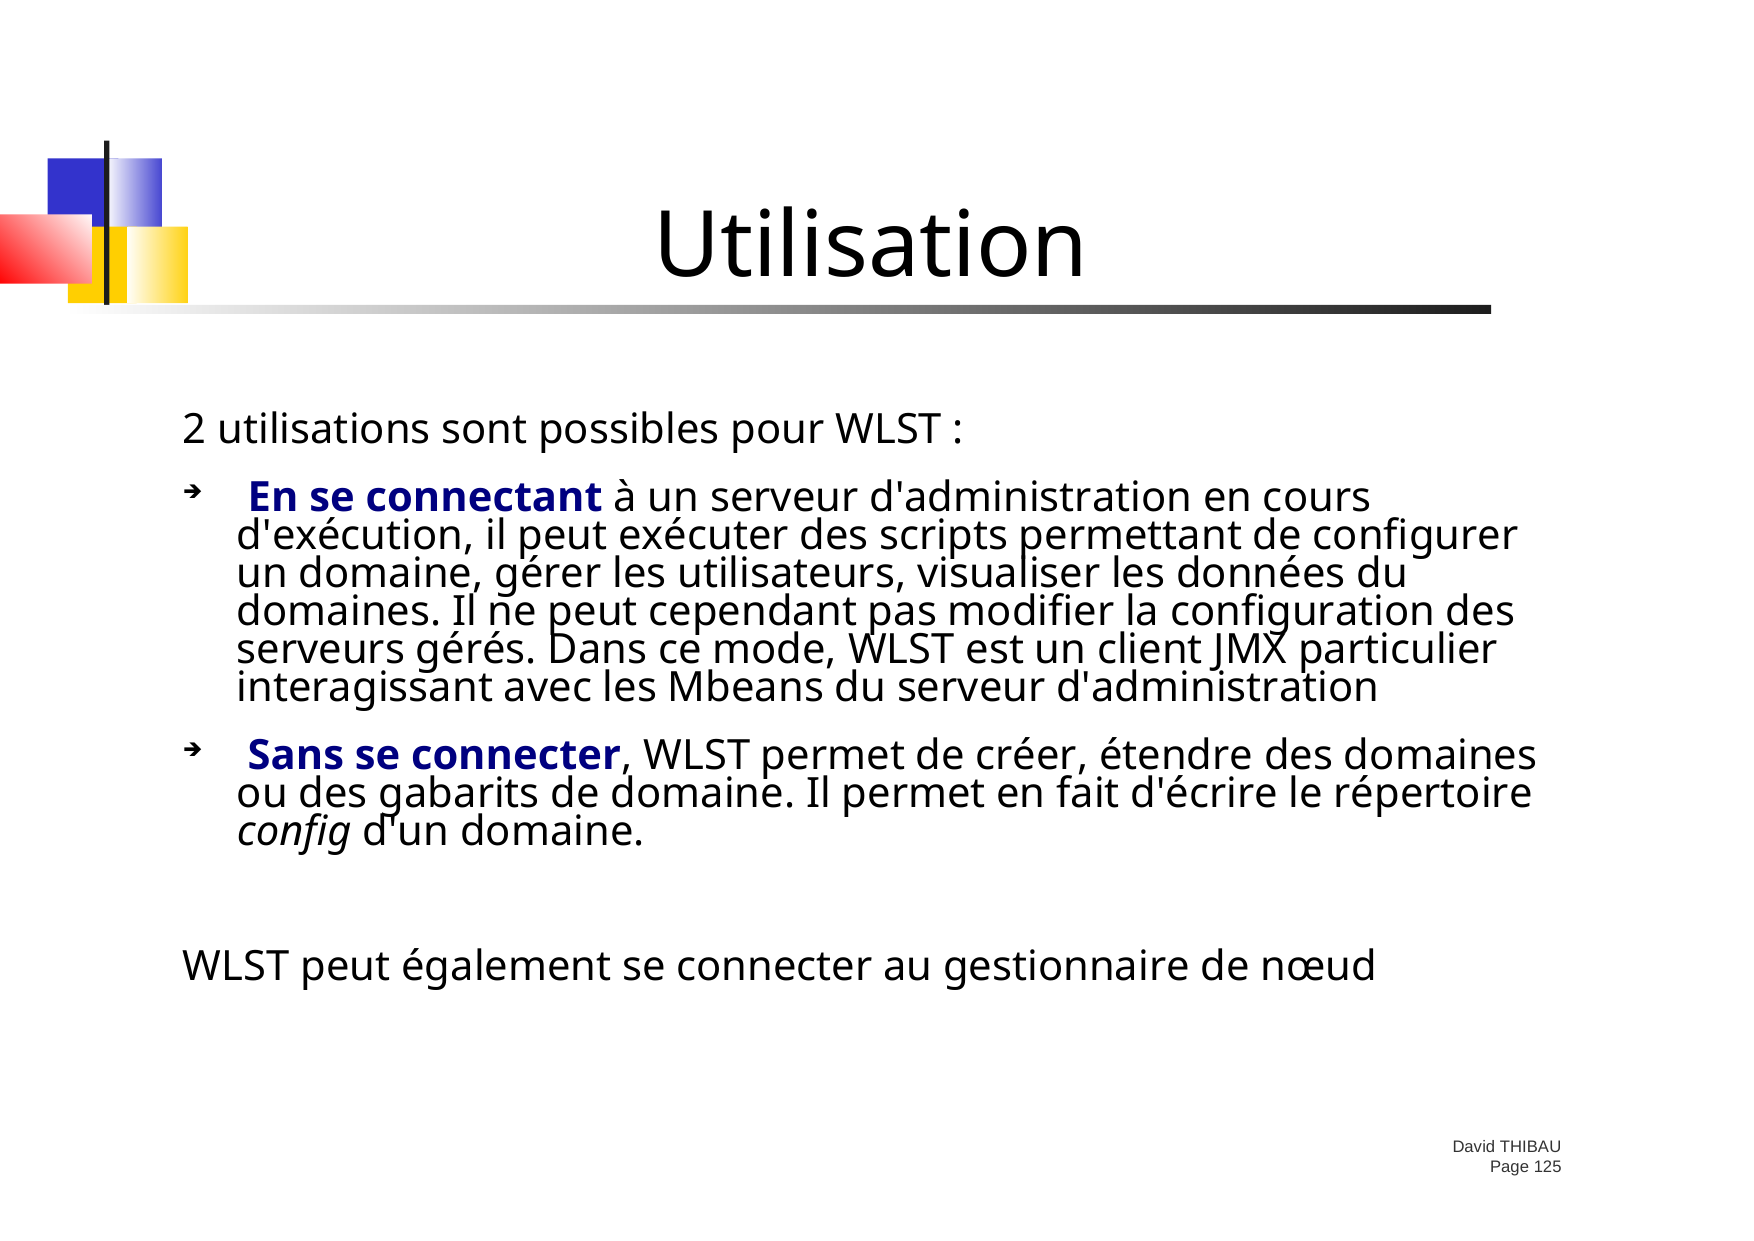

# Utilisation
2 utilisations sont possibles pour WLST :
 En se connectant à un serveur d'administration en cours d'exécution, il peut exécuter des scripts permettant de configurer un domaine, gérer les utilisateurs, visualiser les données du domaines. Il ne peut cependant pas modifier la configuration des serveurs gérés. Dans ce mode, WLST est un client JMX particulier interagissant avec les Mbeans du serveur d'administration
 Sans se connecter, WLST permet de créer, étendre des domaines ou des gabarits de domaine. Il permet en fait d'écrire le répertoire config d'un domaine.
WLST peut également se connecter au gestionnaire de nœud